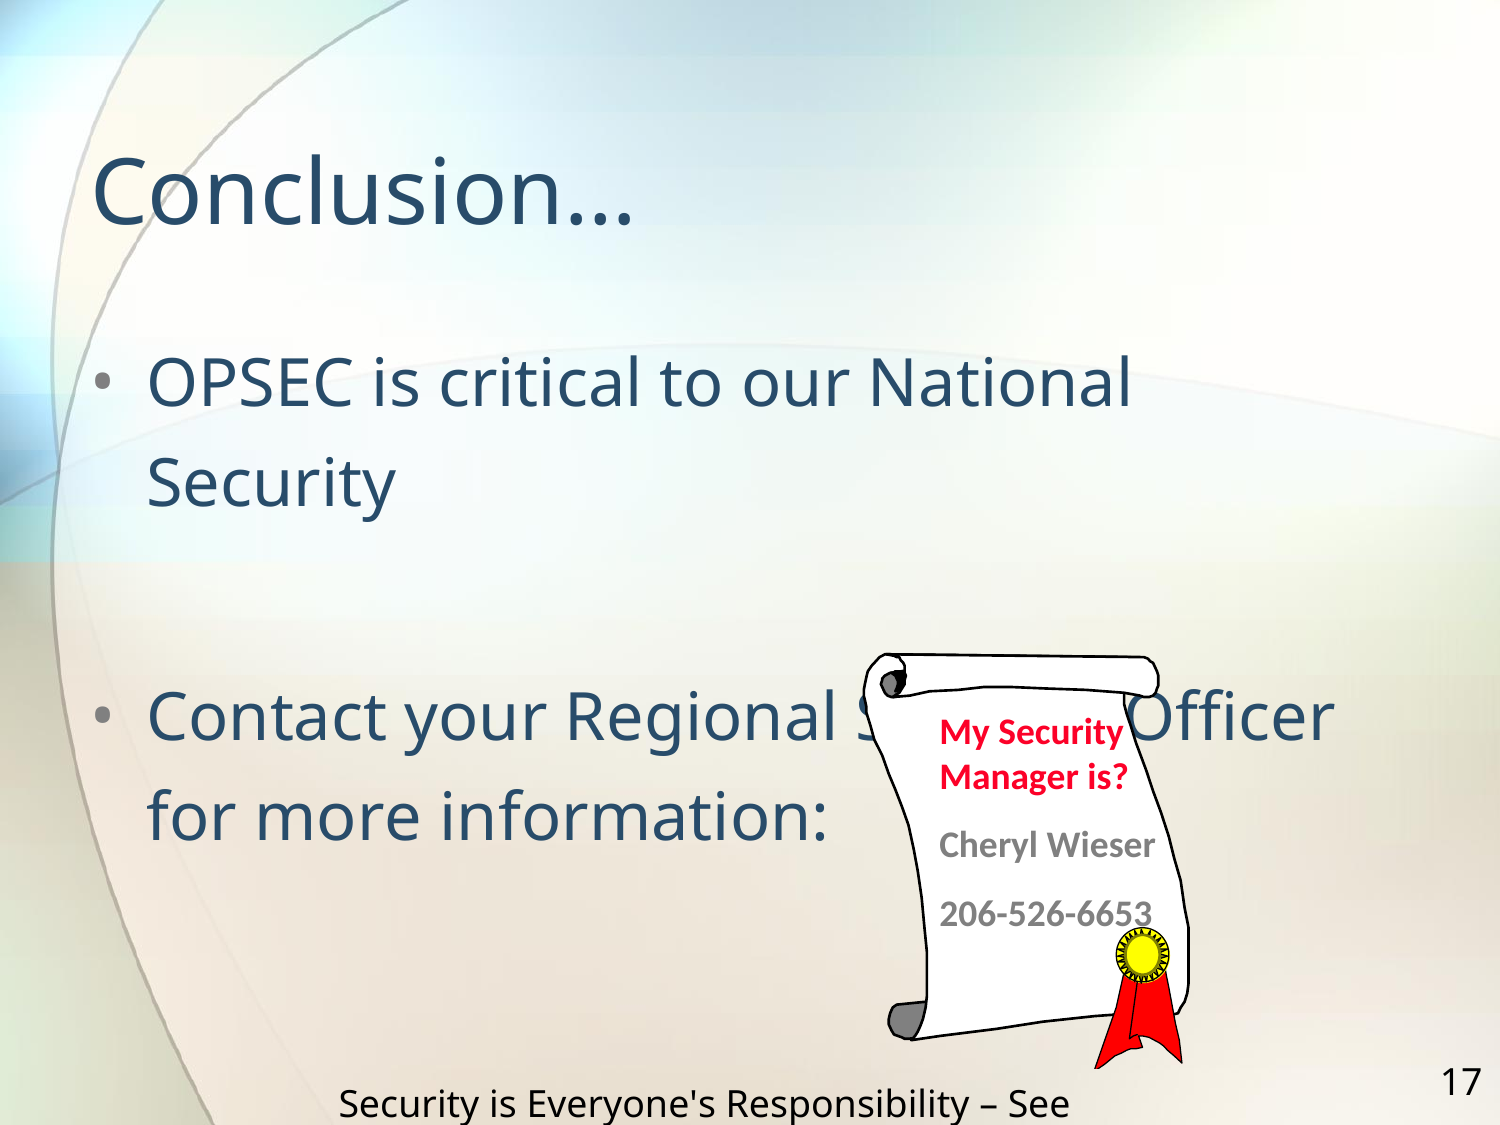

# Conclusion…
OPSEC is critical to our National Security
Contact your Regional Security Officer for more information:
My Security Manager is?
Cheryl Wieser
206-526-6653
Security is Everyone's Responsibility – See Something, Say Something!